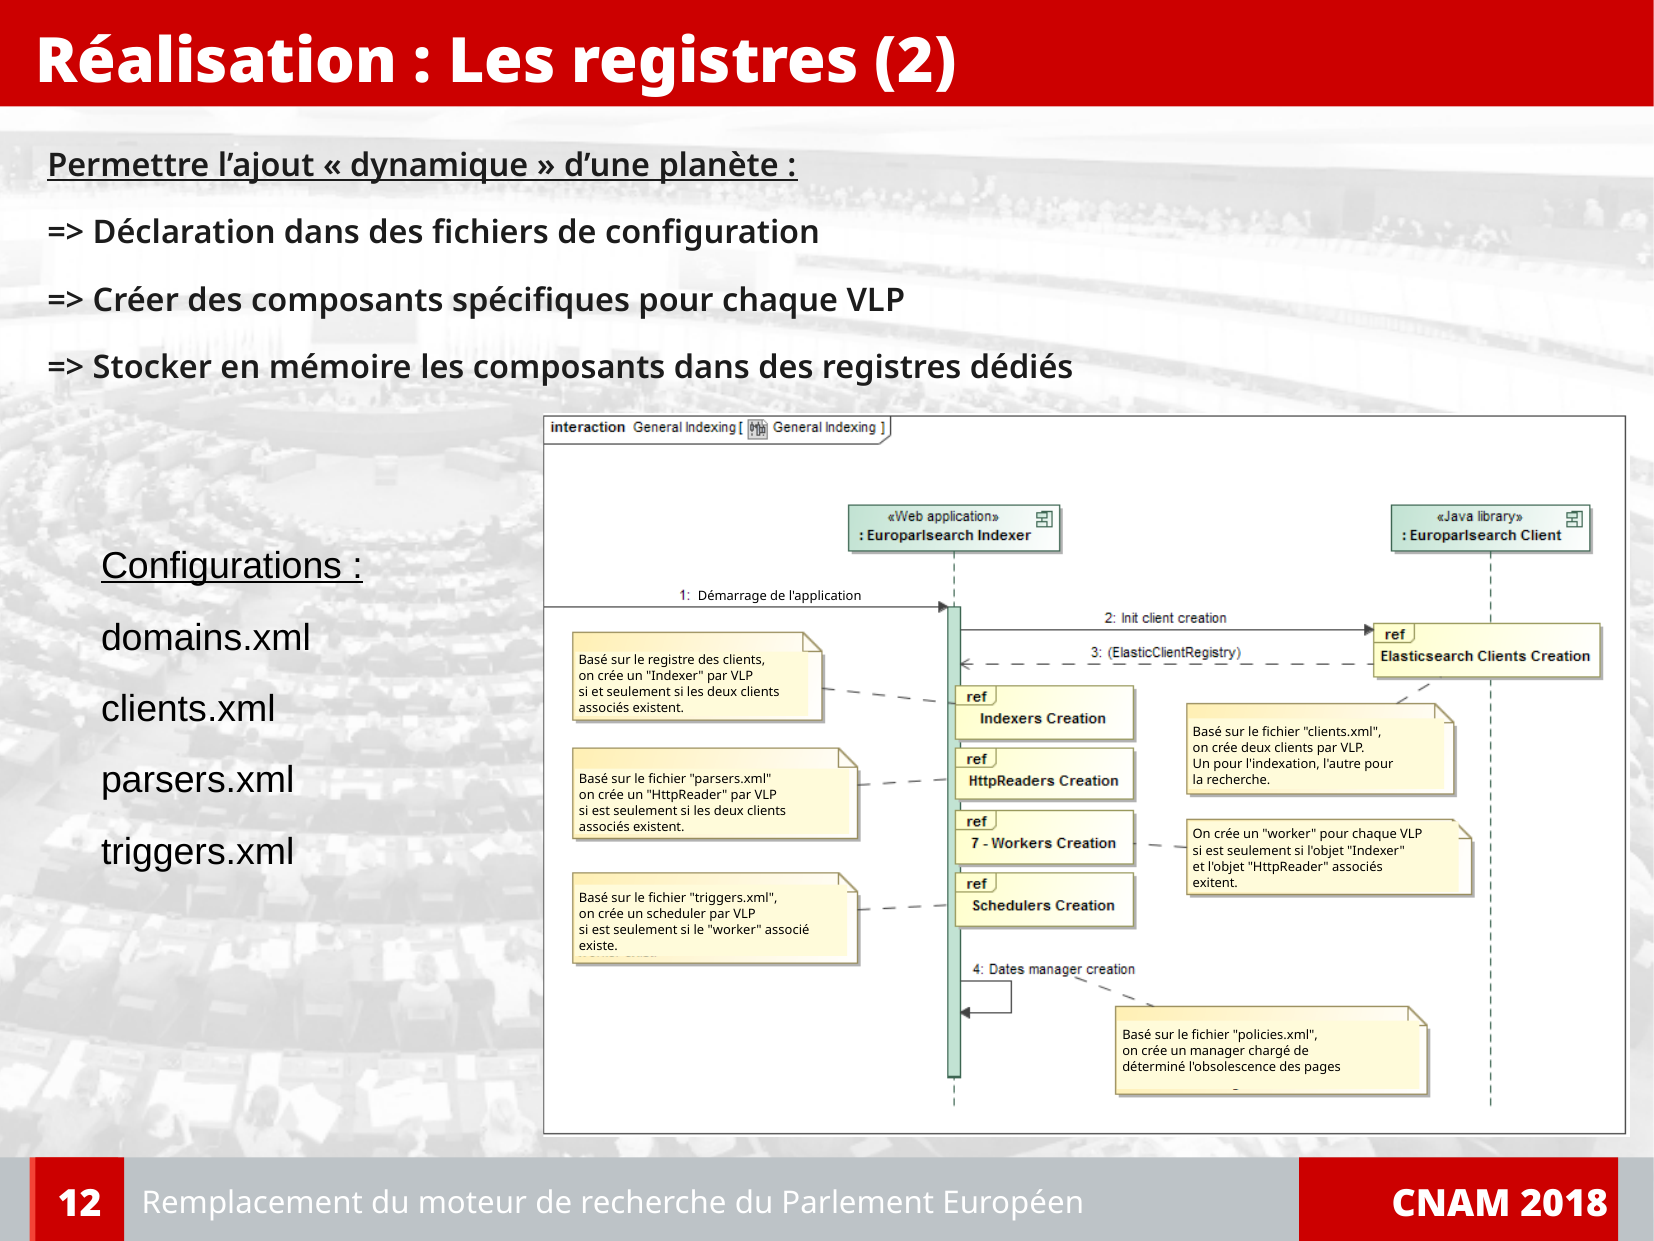

# Réalisation : Les registres (2)
Permettre l’ajout « dynamique » d’une planète :
=> Déclaration dans des fichiers de configuration
=> Créer des composants spécifiques pour chaque VLP
=> Stocker en mémoire les composants dans des registres dédiés
Configurations :
domains.xml
clients.xml
parsers.xml
triggers.xml
12
Remplacement du moteur de recherche du Parlement Européen